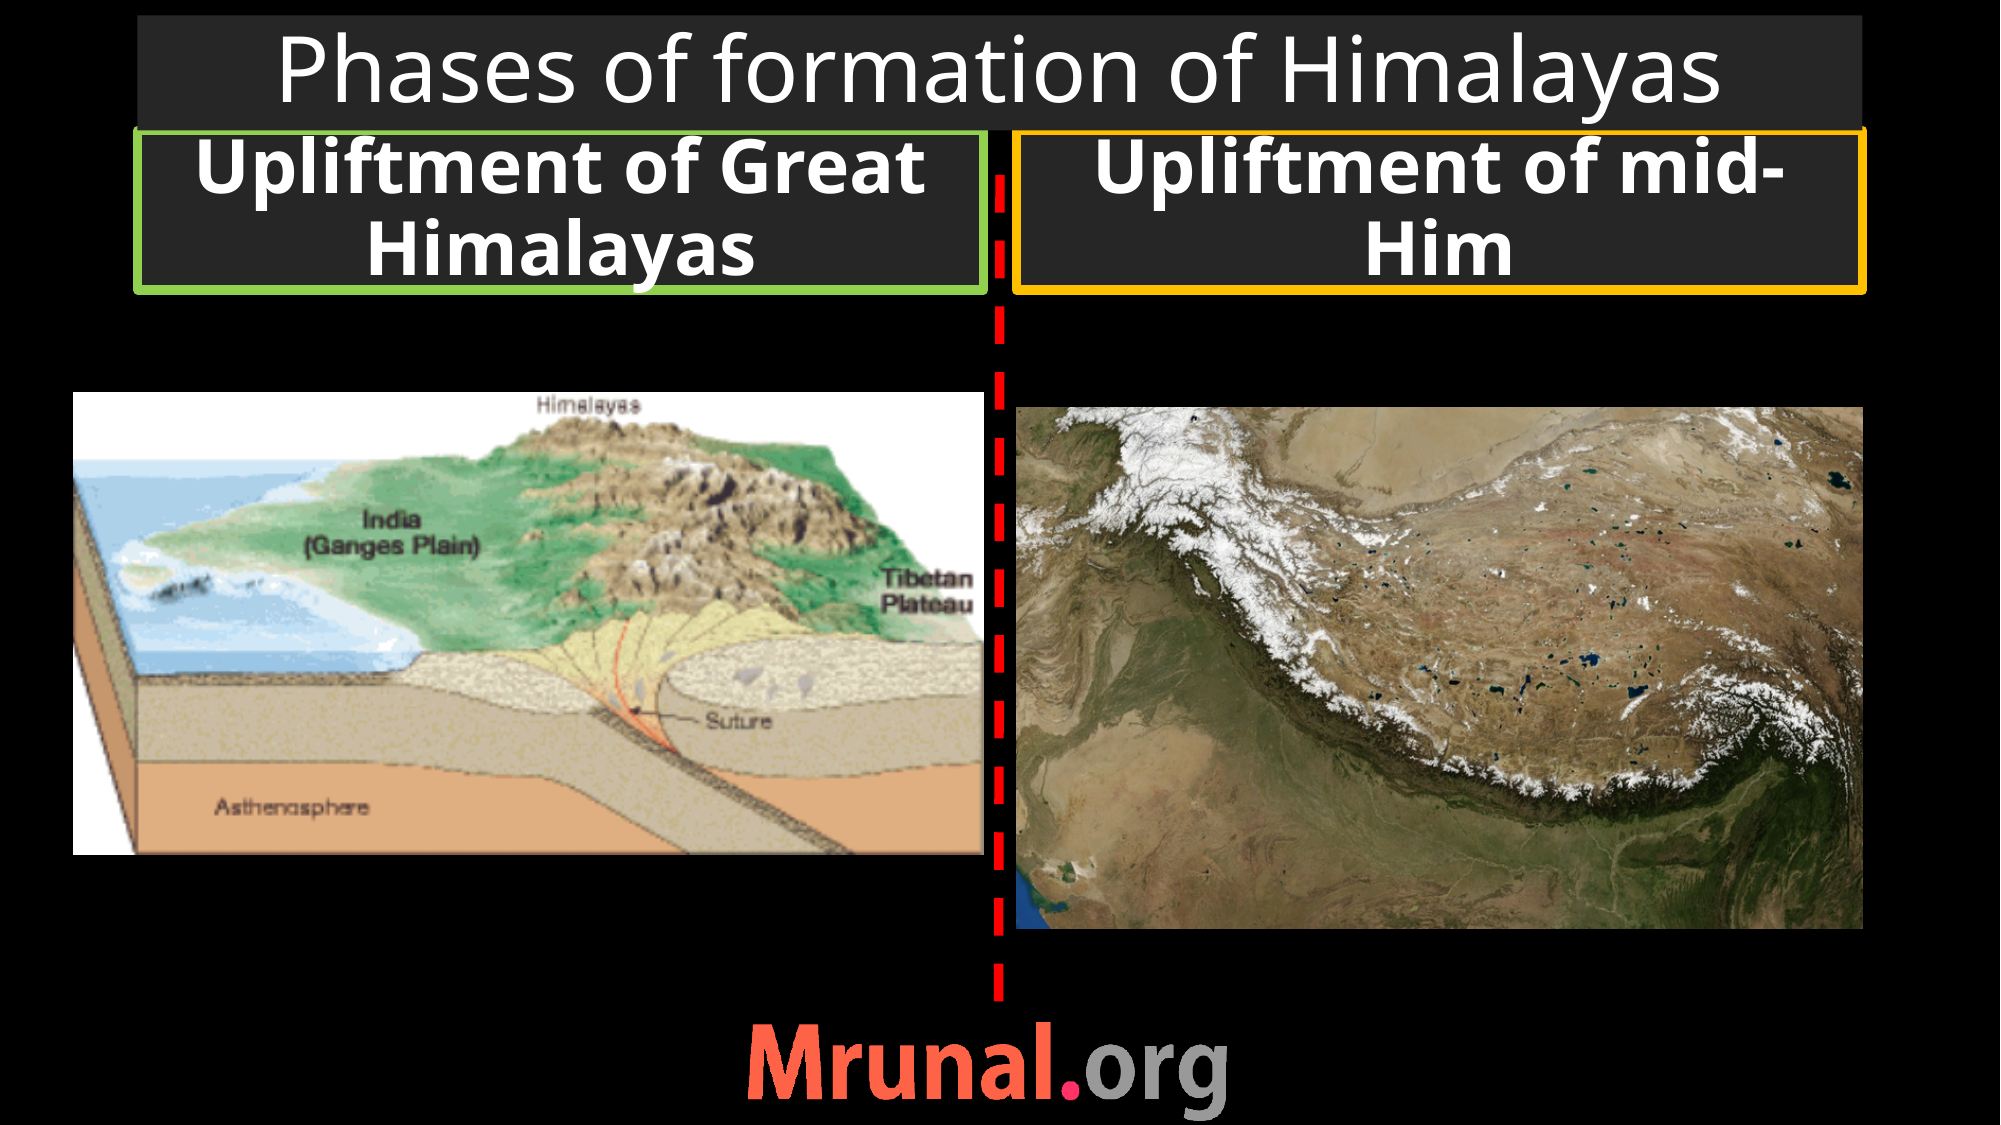

Phases of formation of Himalayas
# Upliftment of Great Himalayas
Upliftment of mid-Him